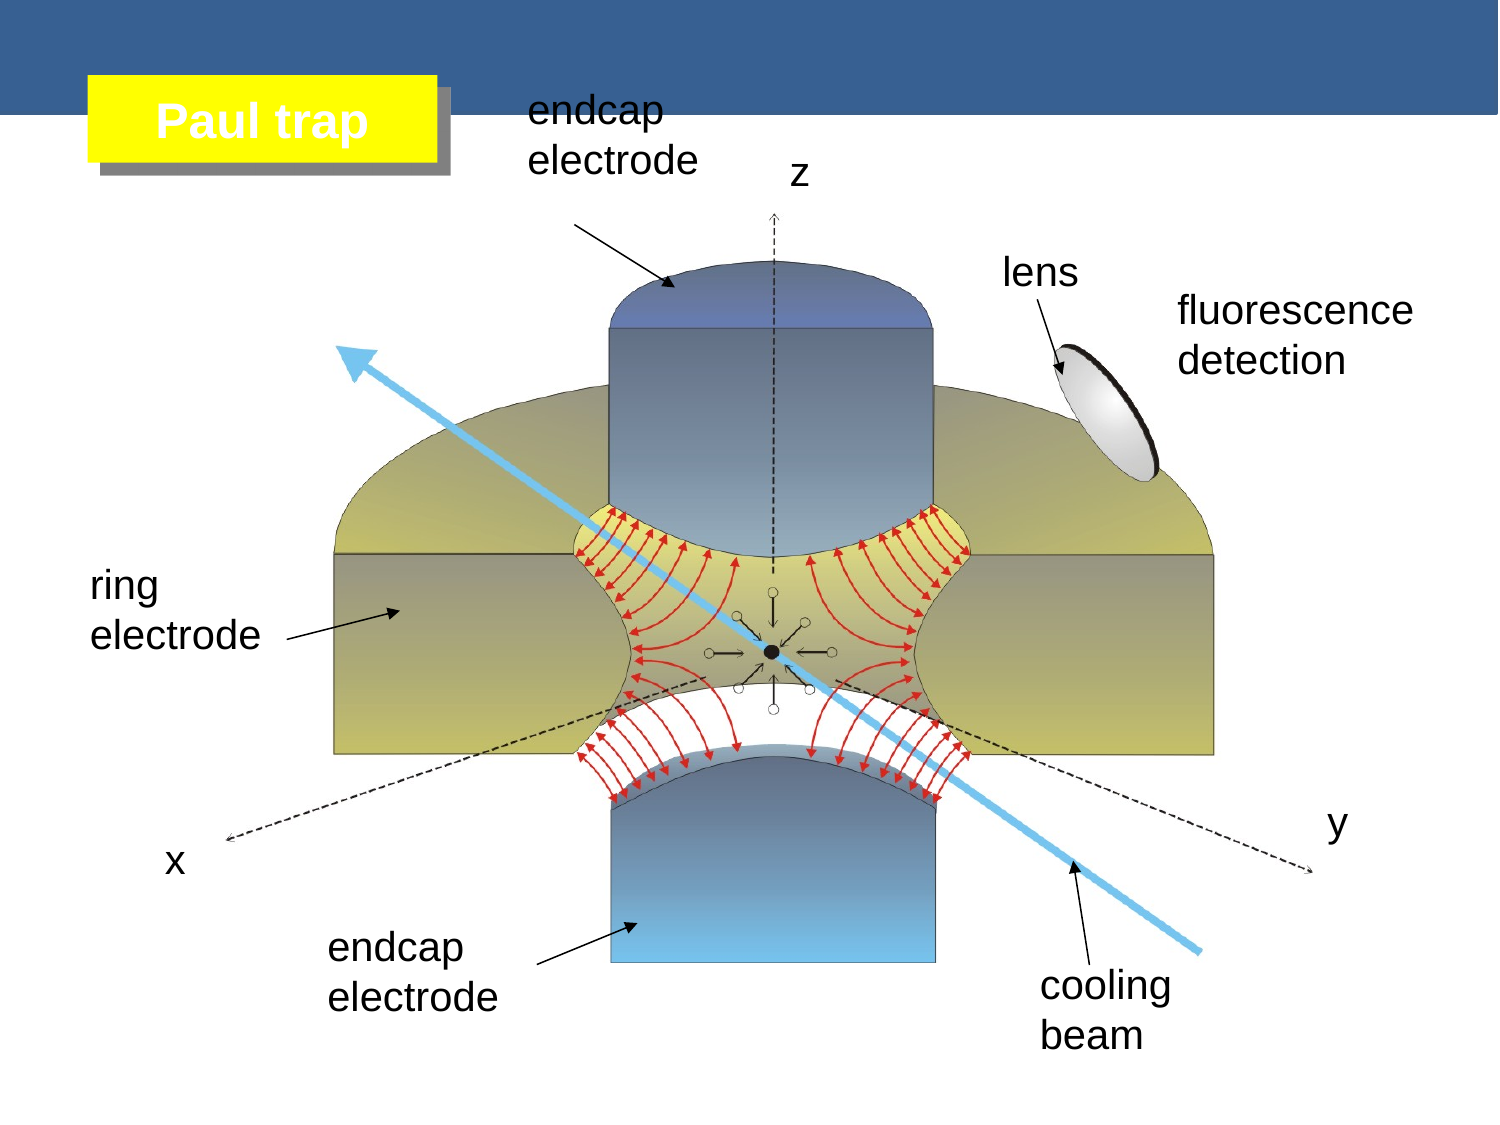

# Paul trap
endcap electrode
z
lens
fluorescence detection
ring electrode
y
x
endcap electrode
cooling beam